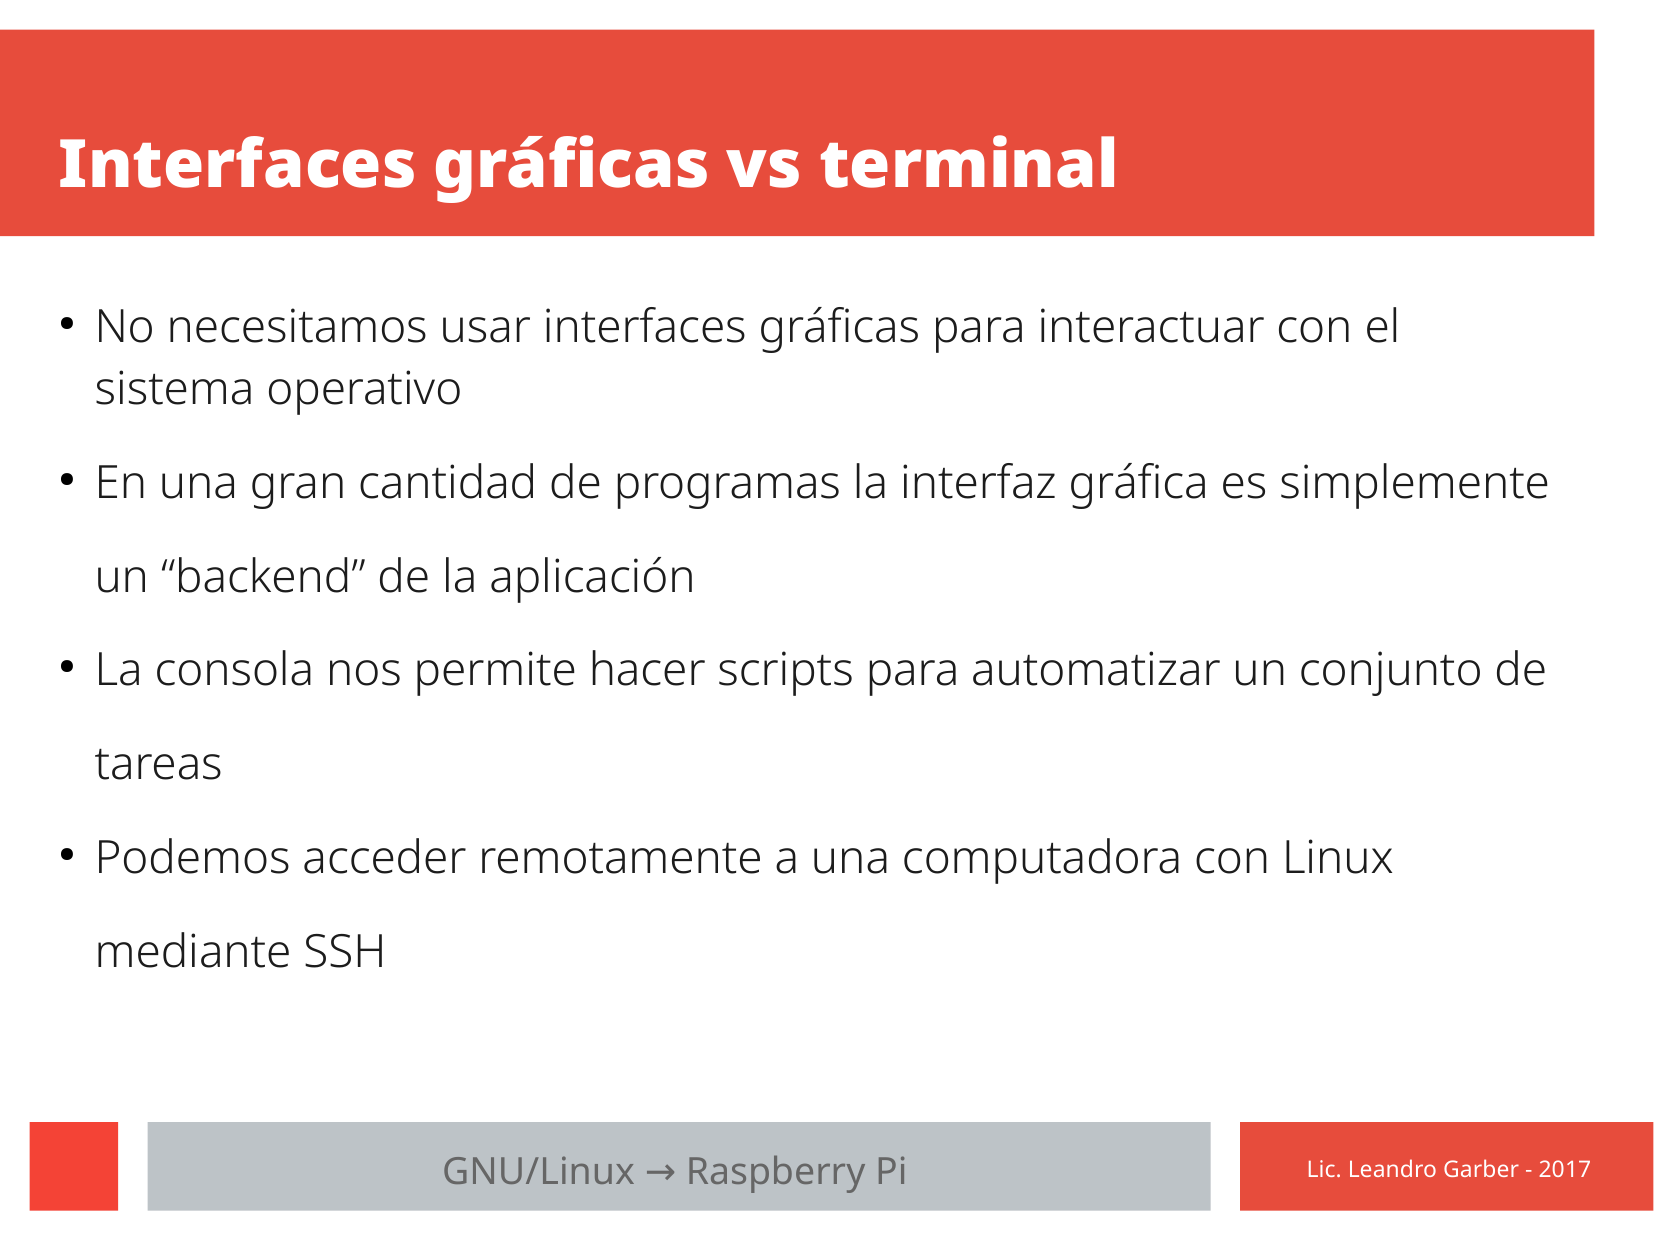

# Interfaces gráficas vs terminal
No necesitamos usar interfaces gráficas para interactuar con el sistema operativo
En una gran cantidad de programas la interfaz gráfica es simplemente un “backend” de la aplicación
La consola nos permite hacer scripts para automatizar un conjunto de tareas
Podemos acceder remotamente a una computadora con Linux mediante SSH
GNU/Linux → Raspberry Pi
Lic. Leandro Garber - 2017